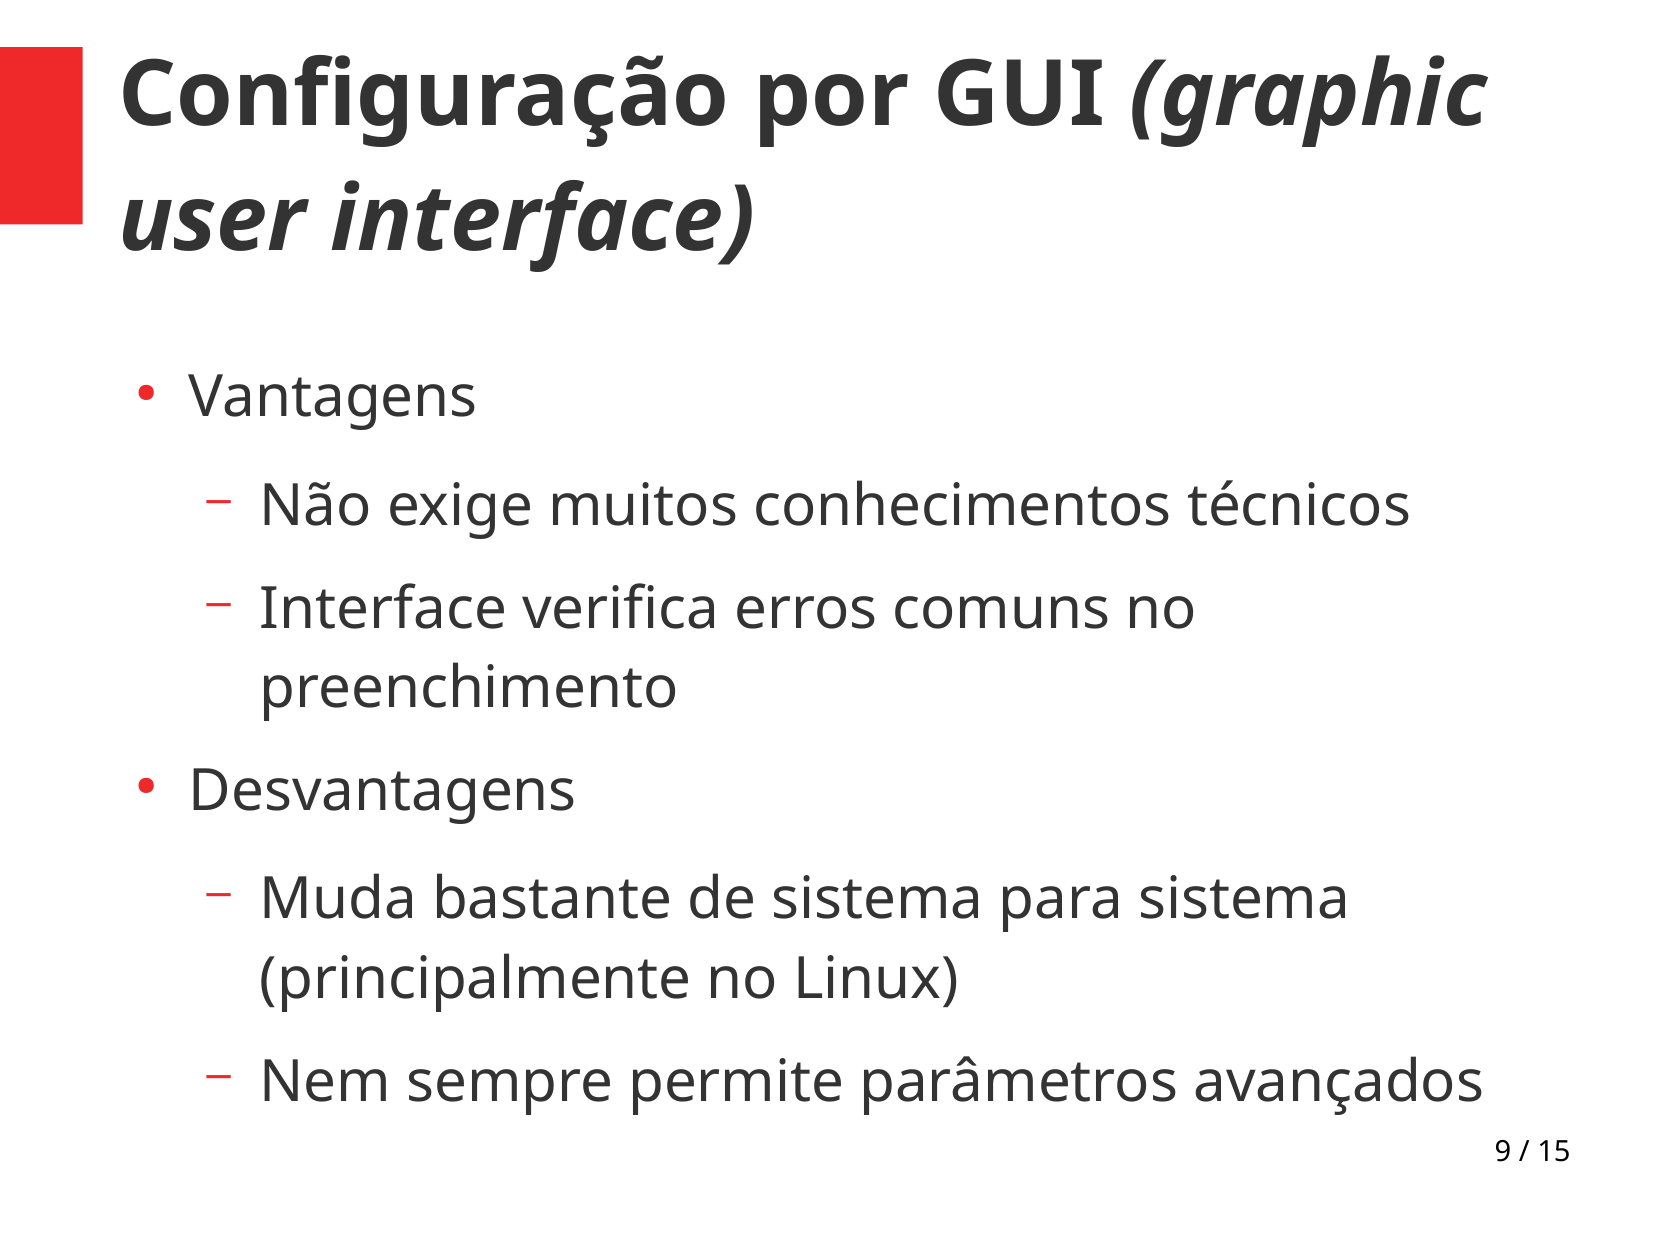

# Configuração por GUI (graphic user interface)
Vantagens
Não exige muitos conhecimentos técnicos
Interface verifica erros comuns no preenchimento
Desvantagens
Muda bastante de sistema para sistema (principalmente no Linux)
Nem sempre permite parâmetros avançados
9